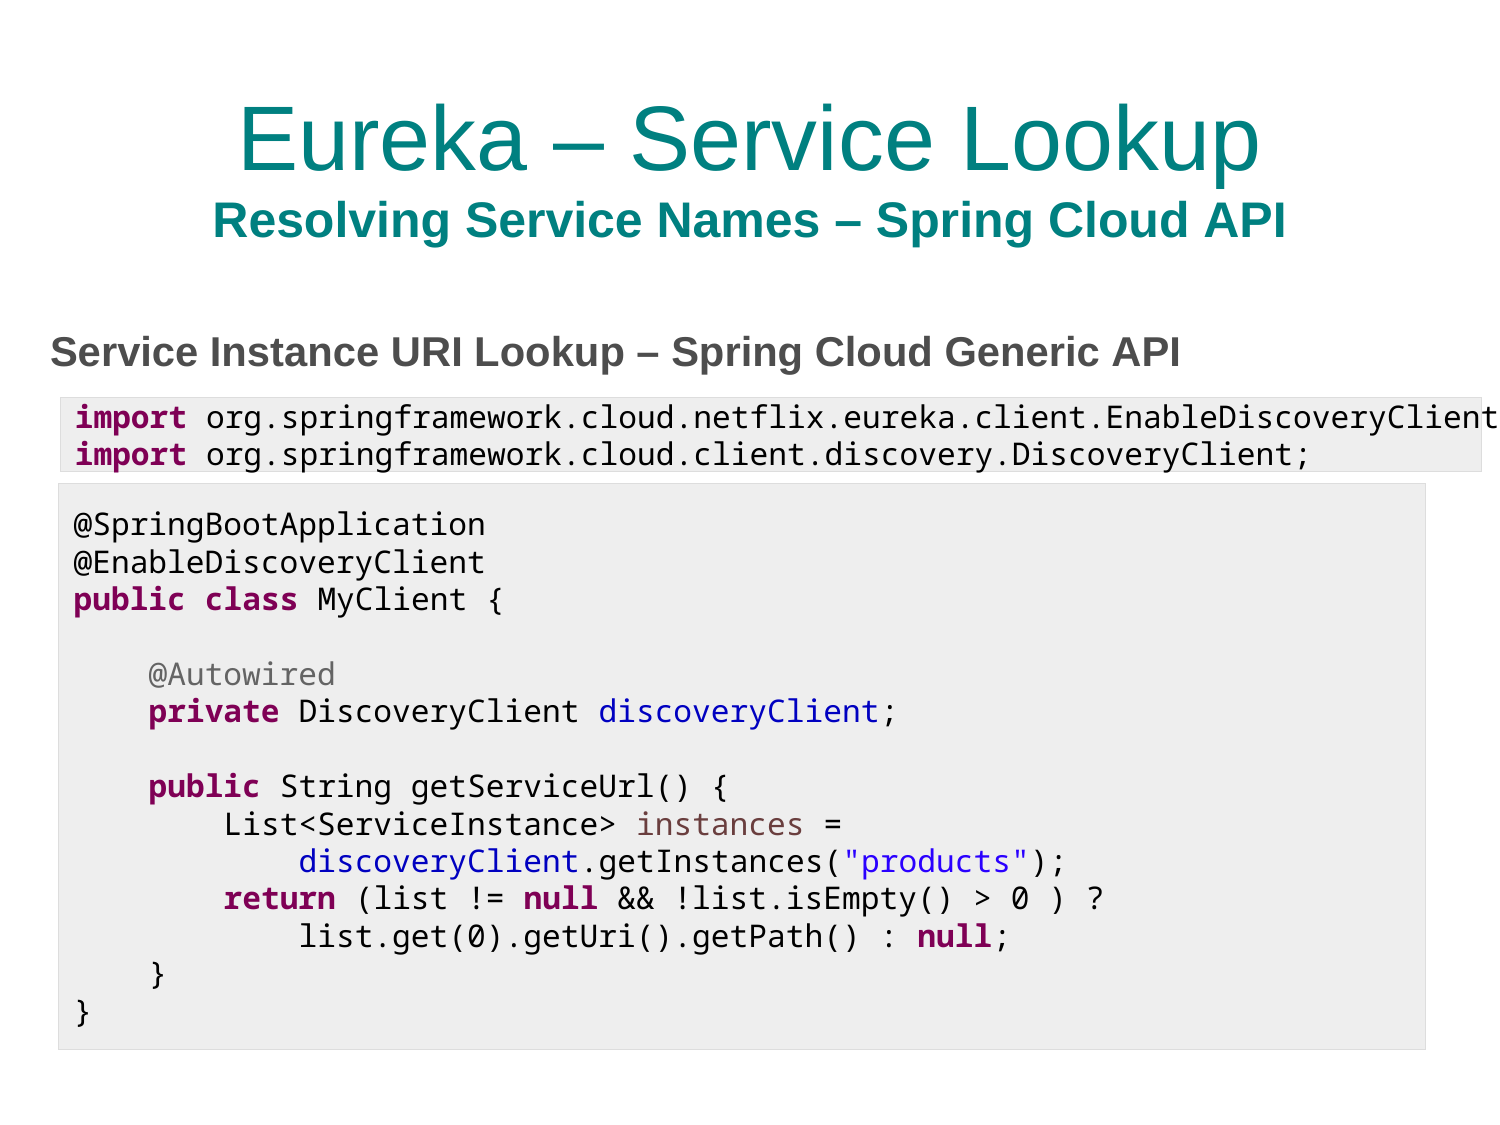

# Eureka – Service Lookup
Resolving Service Names – Spring Cloud API
Service Instance URI Lookup – Spring Cloud Generic API
import org.springframework.cloud.netflix.eureka.client.EnableDiscoveryClient;
import org.springframework.cloud.client.discovery.DiscoveryClient;
@SpringBootApplication
@EnableDiscoveryClient
public class MyClient {
	@Autowired
	private DiscoveryClient discoveryClient;
	public String getServiceUrl() {
		List<ServiceInstance> instances =
			discoveryClient.getInstances("products");
		return (list != null && !list.isEmpty() > 0 ) ?
			list.get(0).getUri().getPath() : null;
	}
}